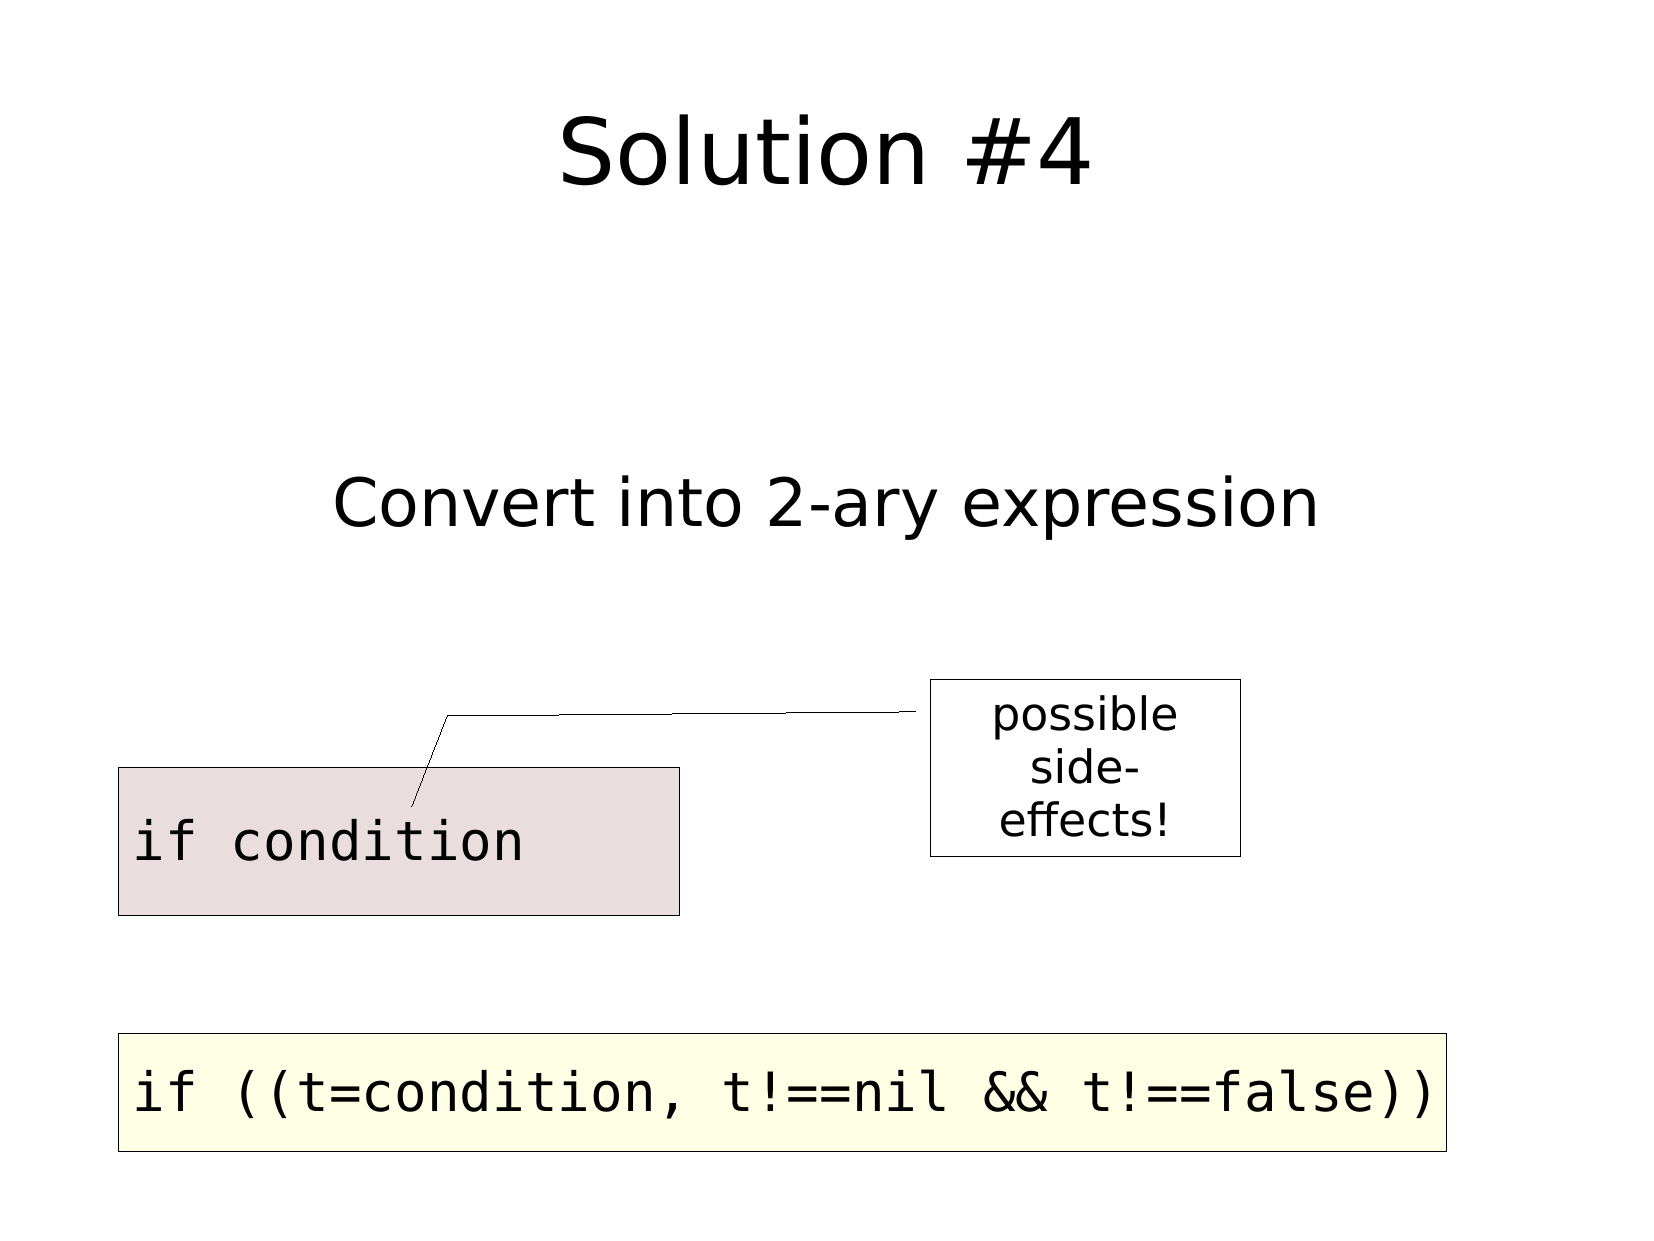

# Solution #4
Convert into 2-ary expression
possible side-effects!
if condition
if ((t=condition, t!==nil && t!==false))